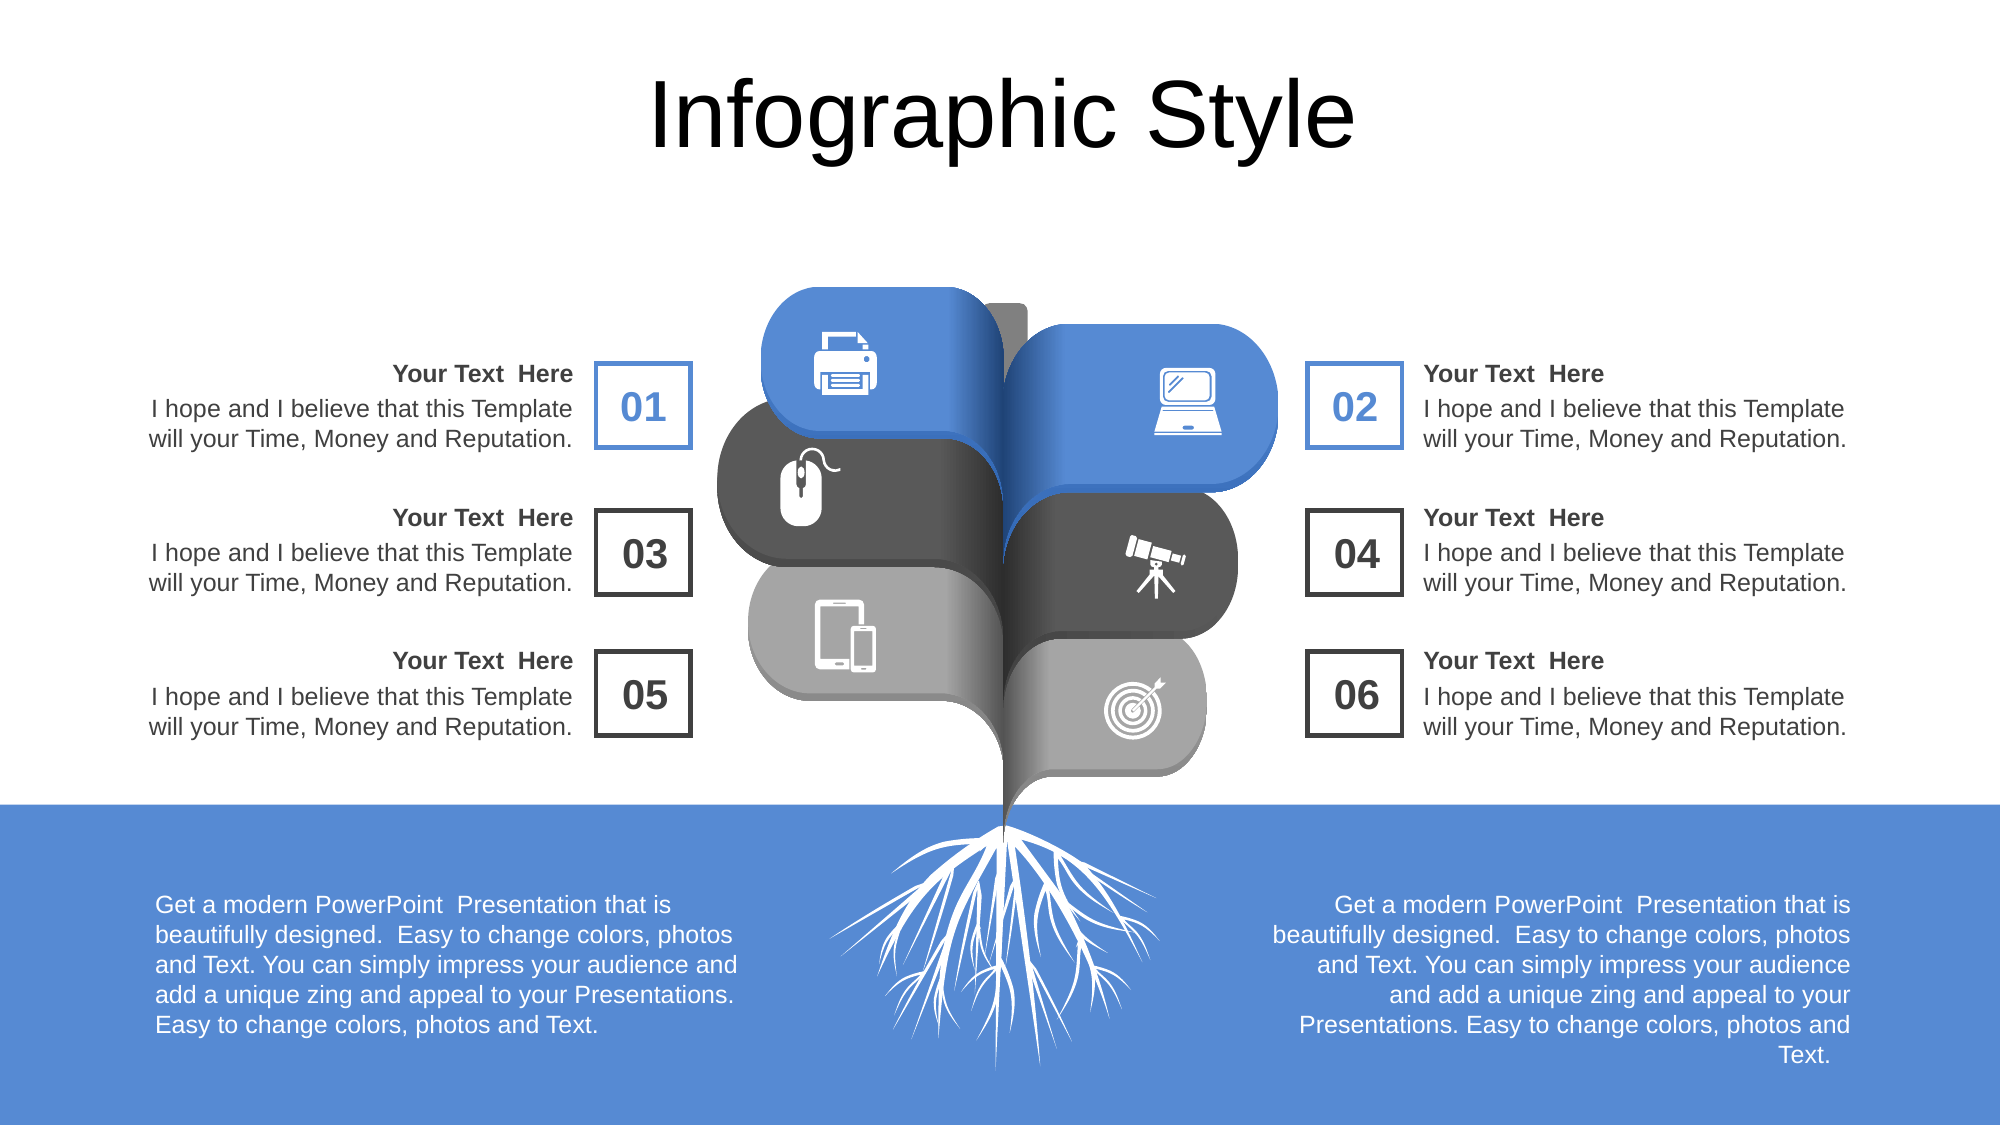

# Infographic Style
Your Text Here
I hope and I believe that this Template will your Time, Money and Reputation.
Your Text Here
I hope and I believe that this Template will your Time, Money and Reputation.
01
02
Your Text Here
I hope and I believe that this Template will your Time, Money and Reputation.
Your Text Here
I hope and I believe that this Template will your Time, Money and Reputation.
03
04
Your Text Here
I hope and I believe that this Template will your Time, Money and Reputation.
Your Text Here
I hope and I believe that this Template will your Time, Money and Reputation.
05
06
Get a modern PowerPoint Presentation that is beautifully designed. Easy to change colors, photos and Text. You can simply impress your audience and add a unique zing and appeal to your Presentations. Easy to change colors, photos and Text.
Get a modern PowerPoint Presentation that is beautifully designed. Easy to change colors, photos and Text. You can simply impress your audience and add a unique zing and appeal to your Presentations. Easy to change colors, photos and Text.